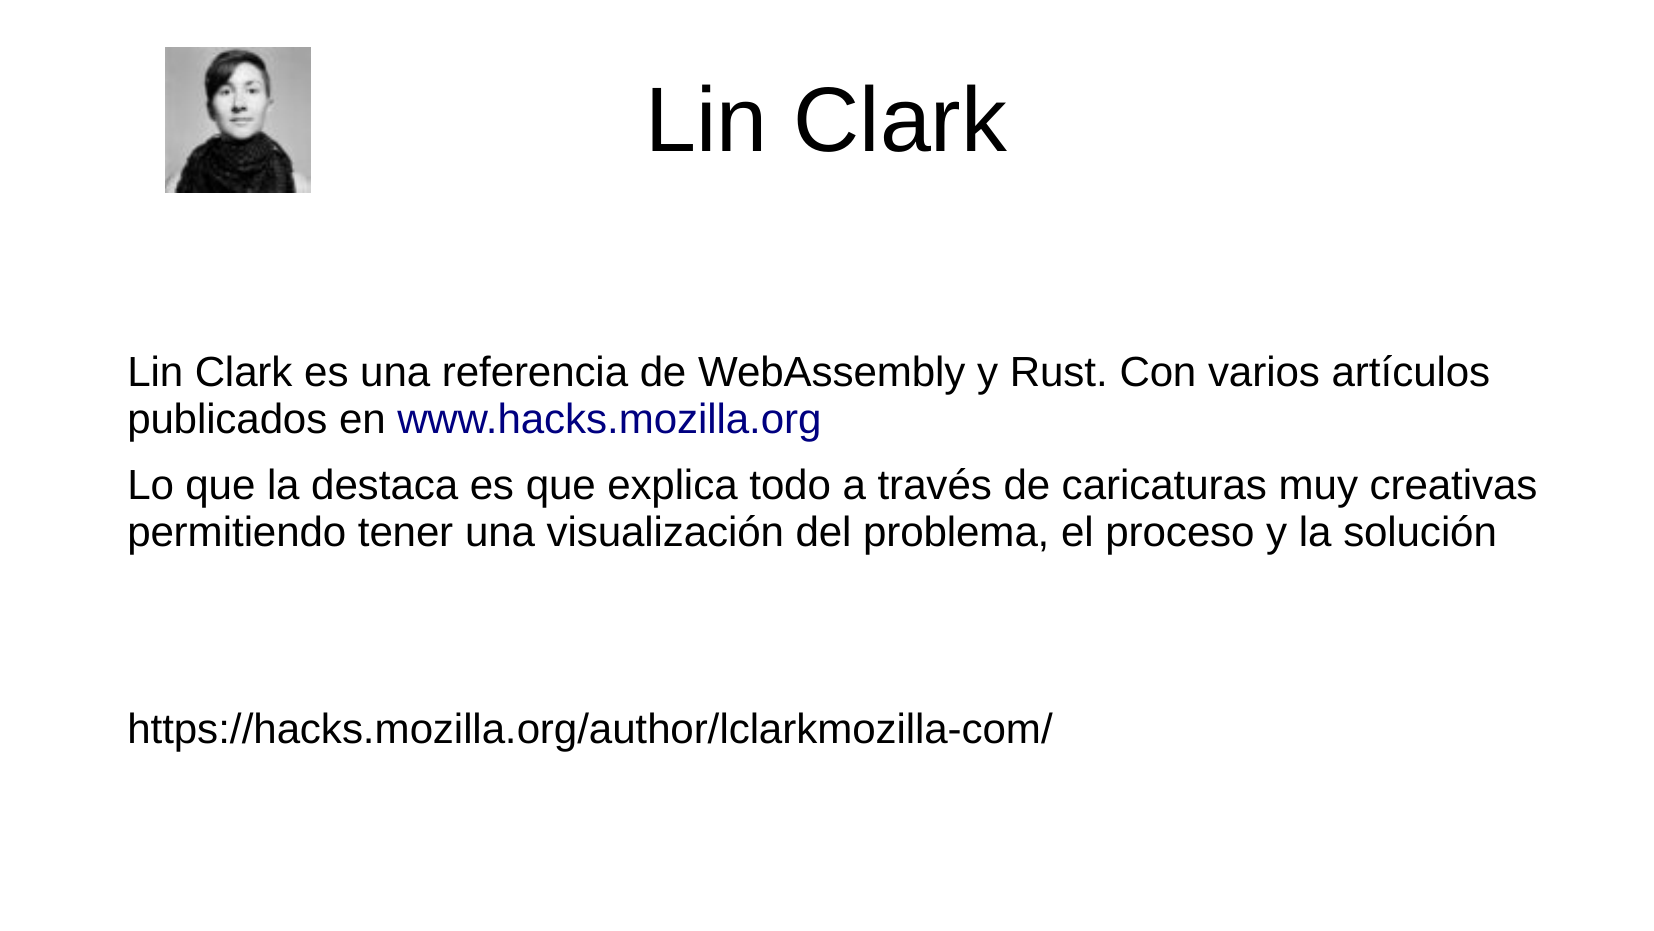

# Lin Clark
Lin Clark es una referencia de WebAssembly y Rust. Con varios artículos publicados en www.hacks.mozilla.org
Lo que la destaca es que explica todo a través de caricaturas muy creativas permitiendo tener una visualización del problema, el proceso y la solución
https://hacks.mozilla.org/author/lclarkmozilla-com/